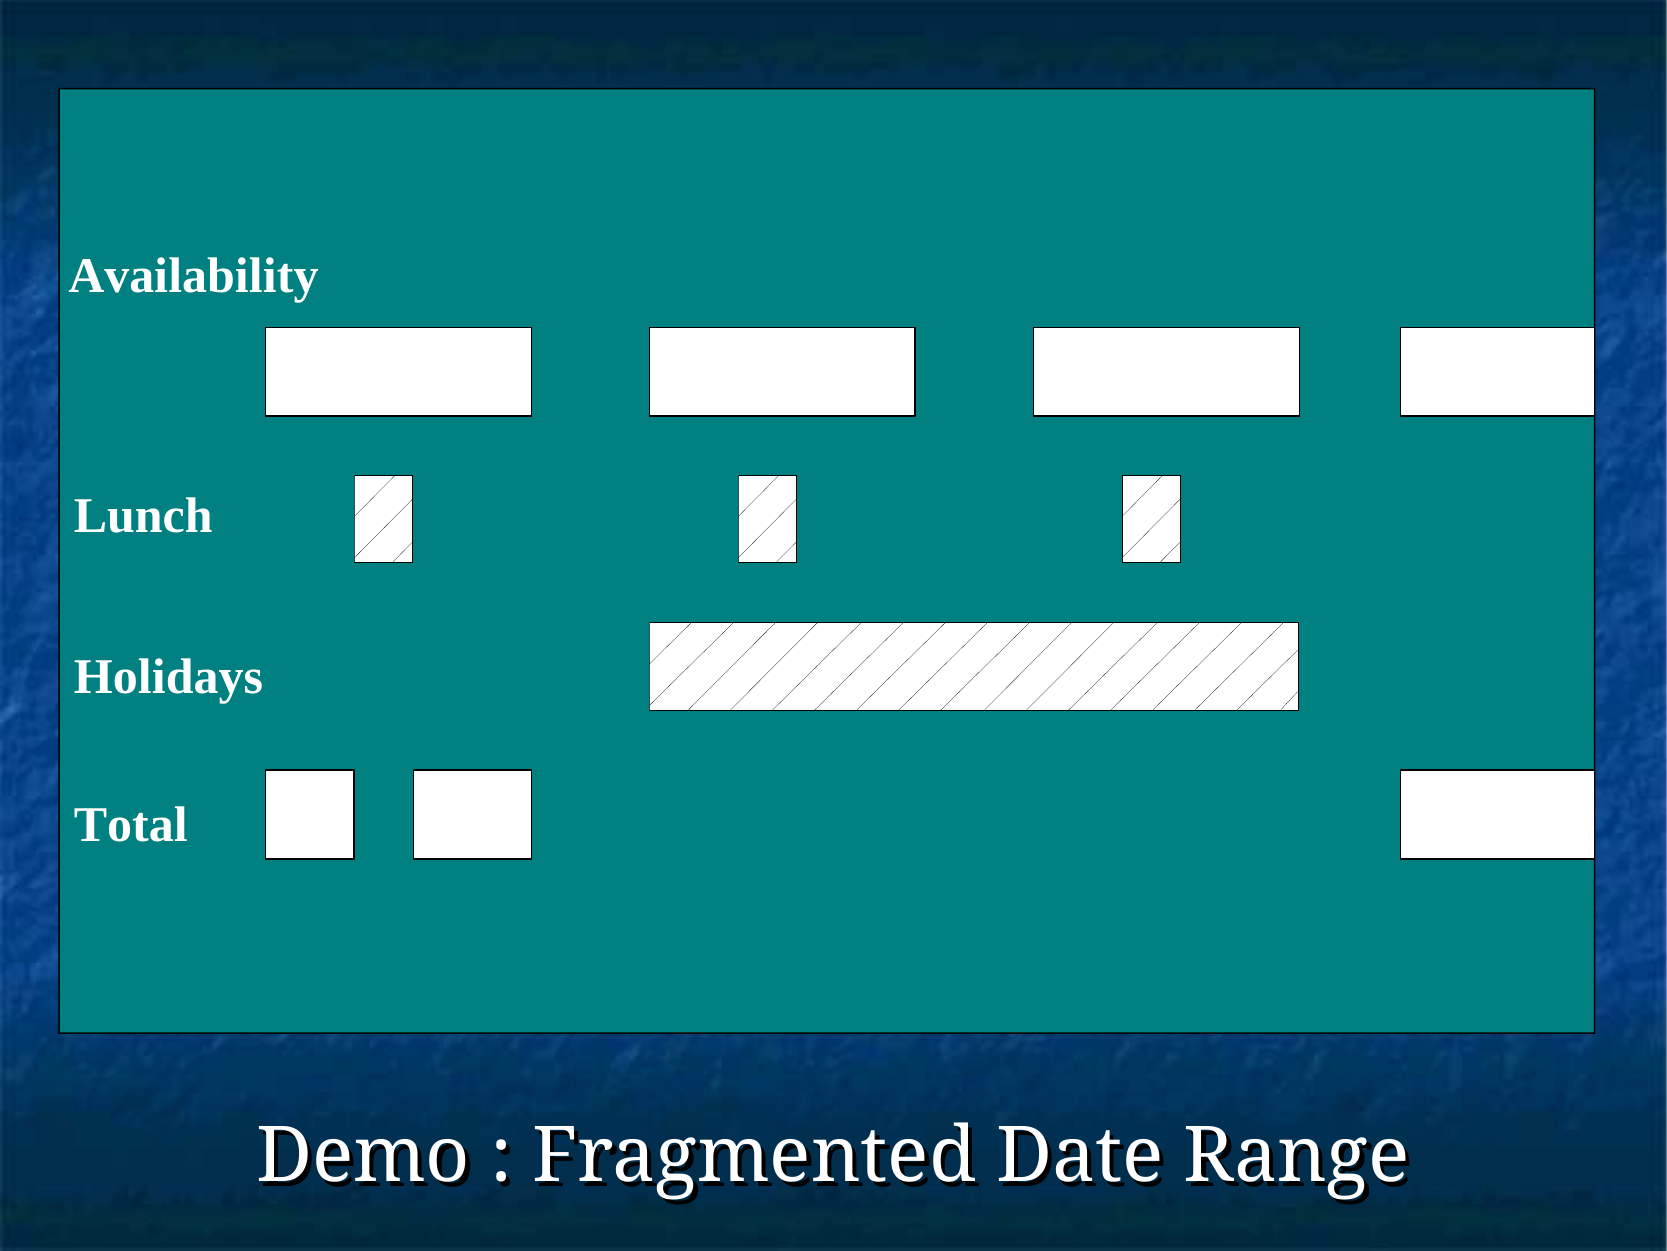

Availability
Lunch
Holidays
Total
# Demo : Fragmented Date Range